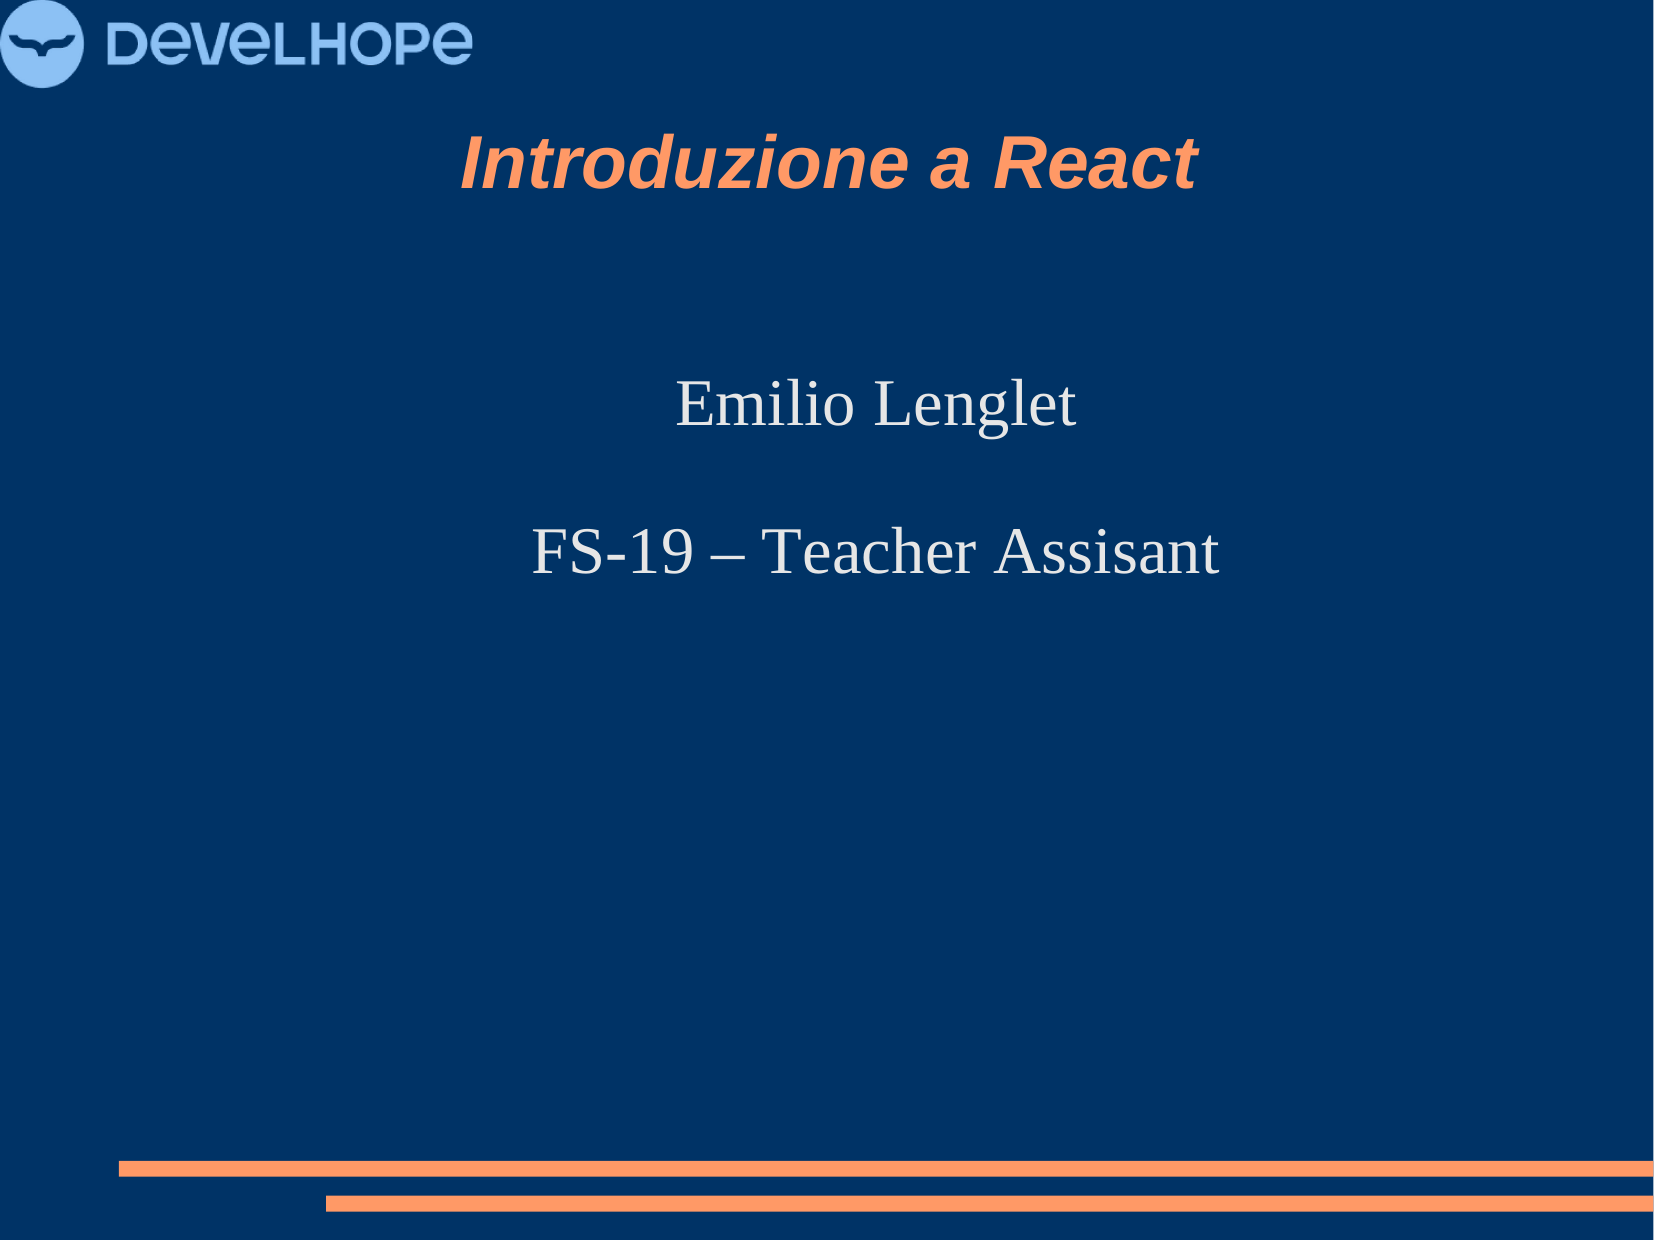

# Introduzione a React
Emilio Lenglet
FS-19 – Teacher Assisant